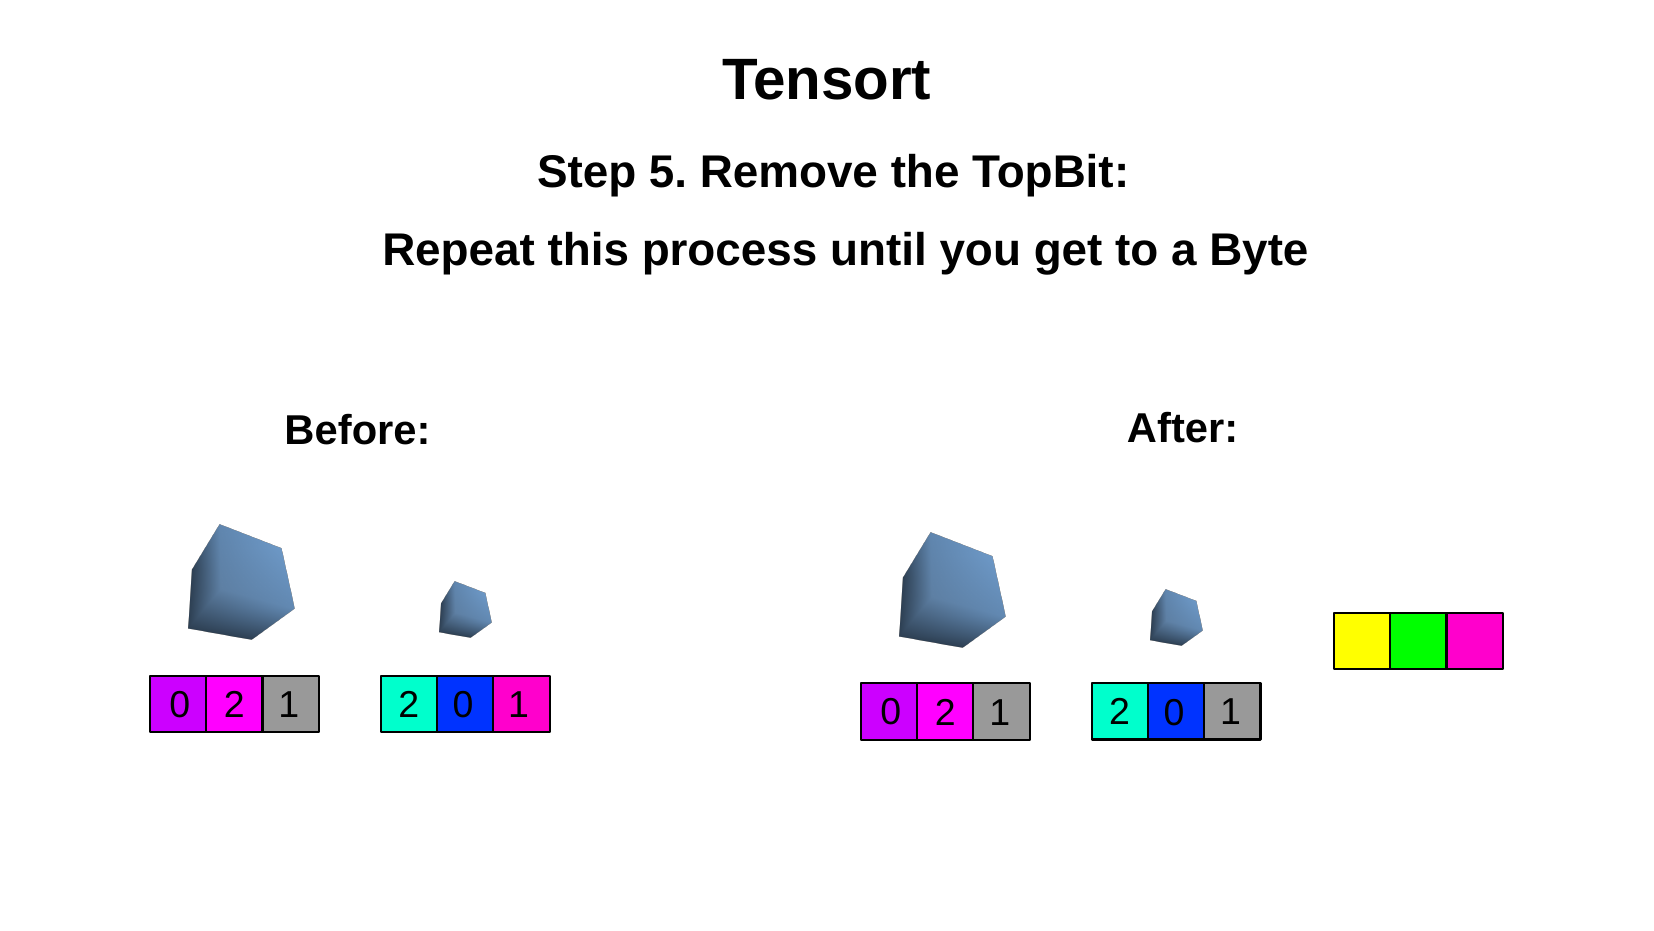

# Tensort
Step 5. Remove the TopBit:
Repeat this process until you get to a Byte
After:
Before:
1
0
2
1
2
0
0
2
1
1
2
0